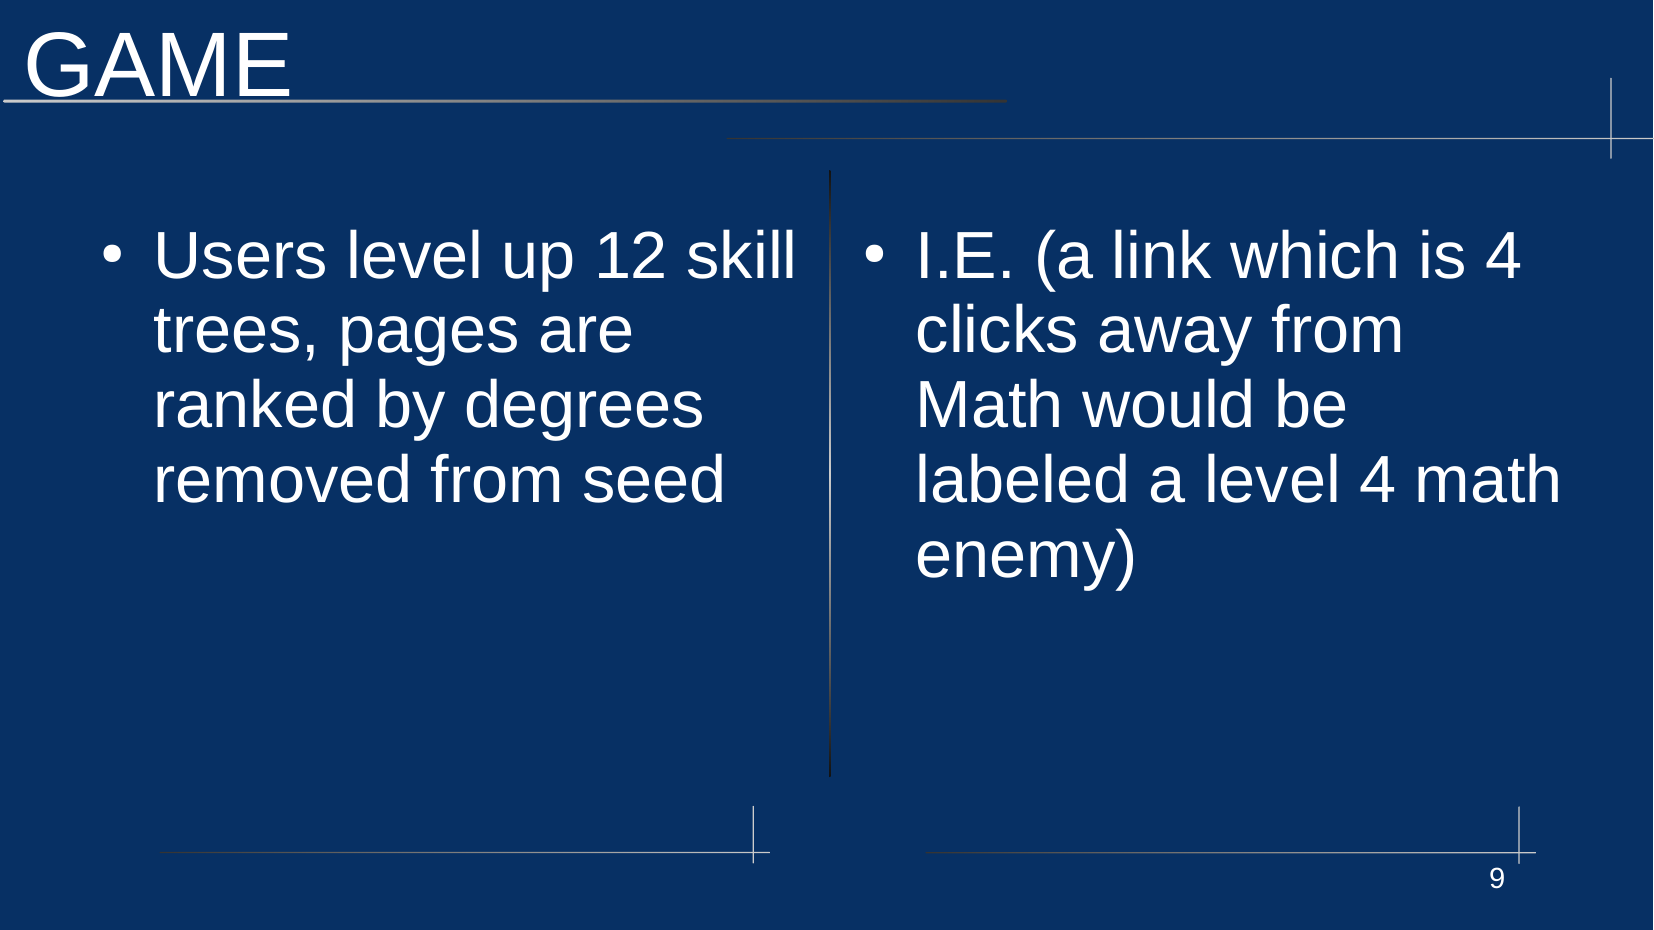

# GAME
Users level up 12 skill trees, pages are ranked by degrees removed from seed
I.E. (a link which is 4 clicks away from Math would be labeled a level 4 math enemy)
9